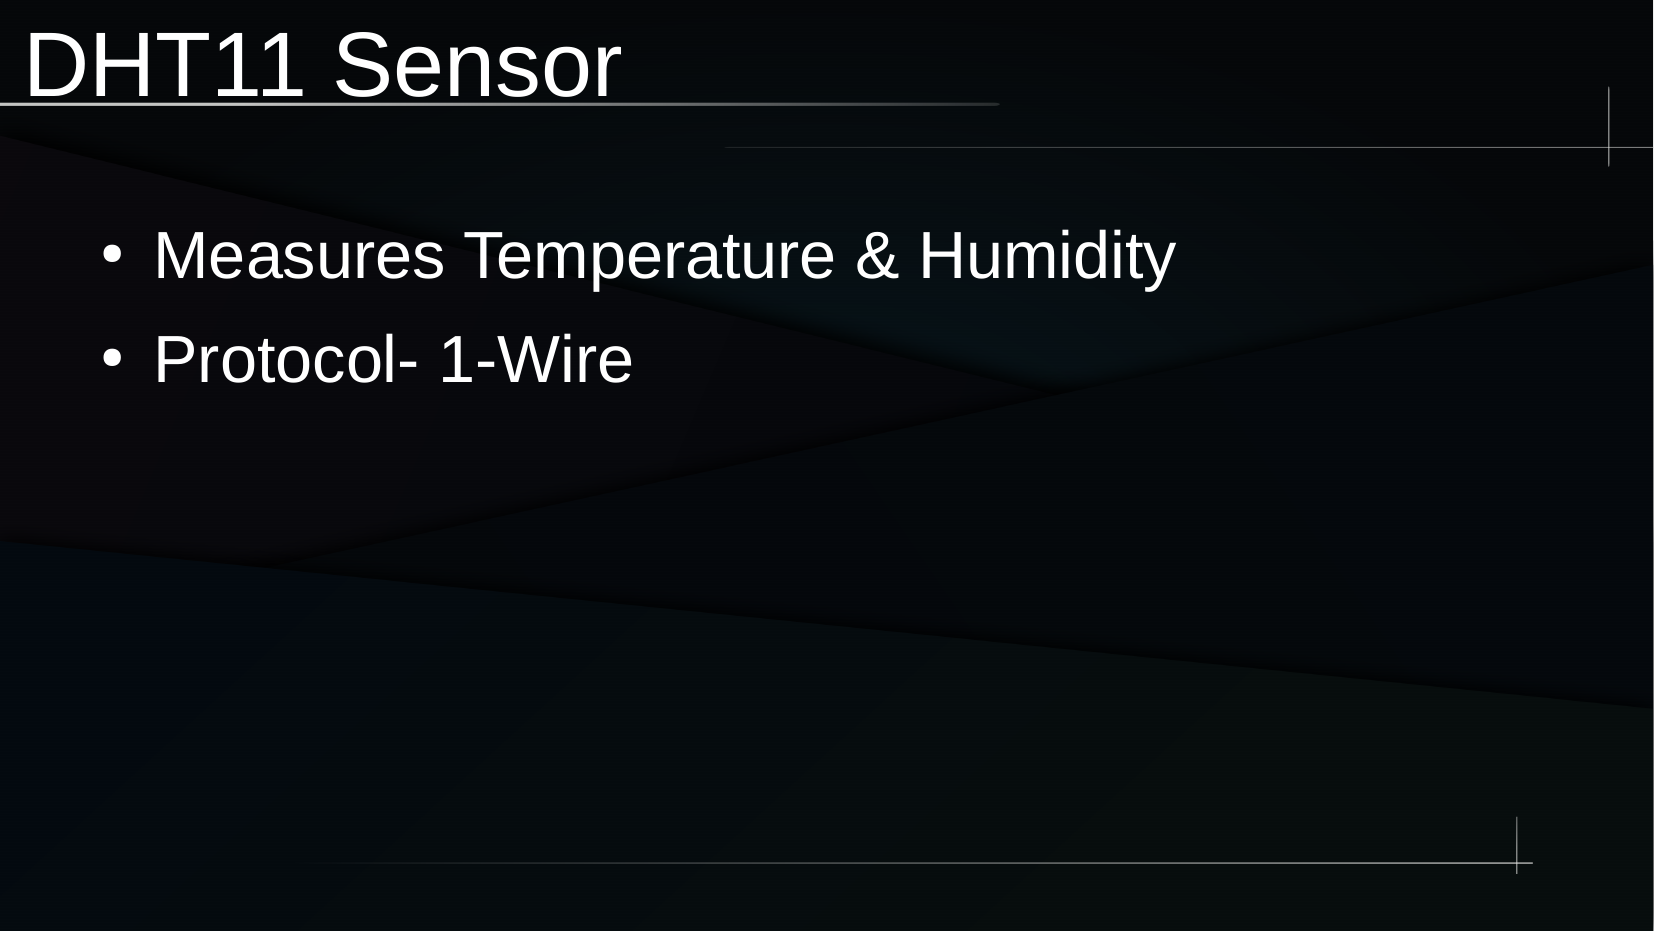

# DHT11 Sensor
Measures Temperature & Humidity
Protocol- 1-Wire